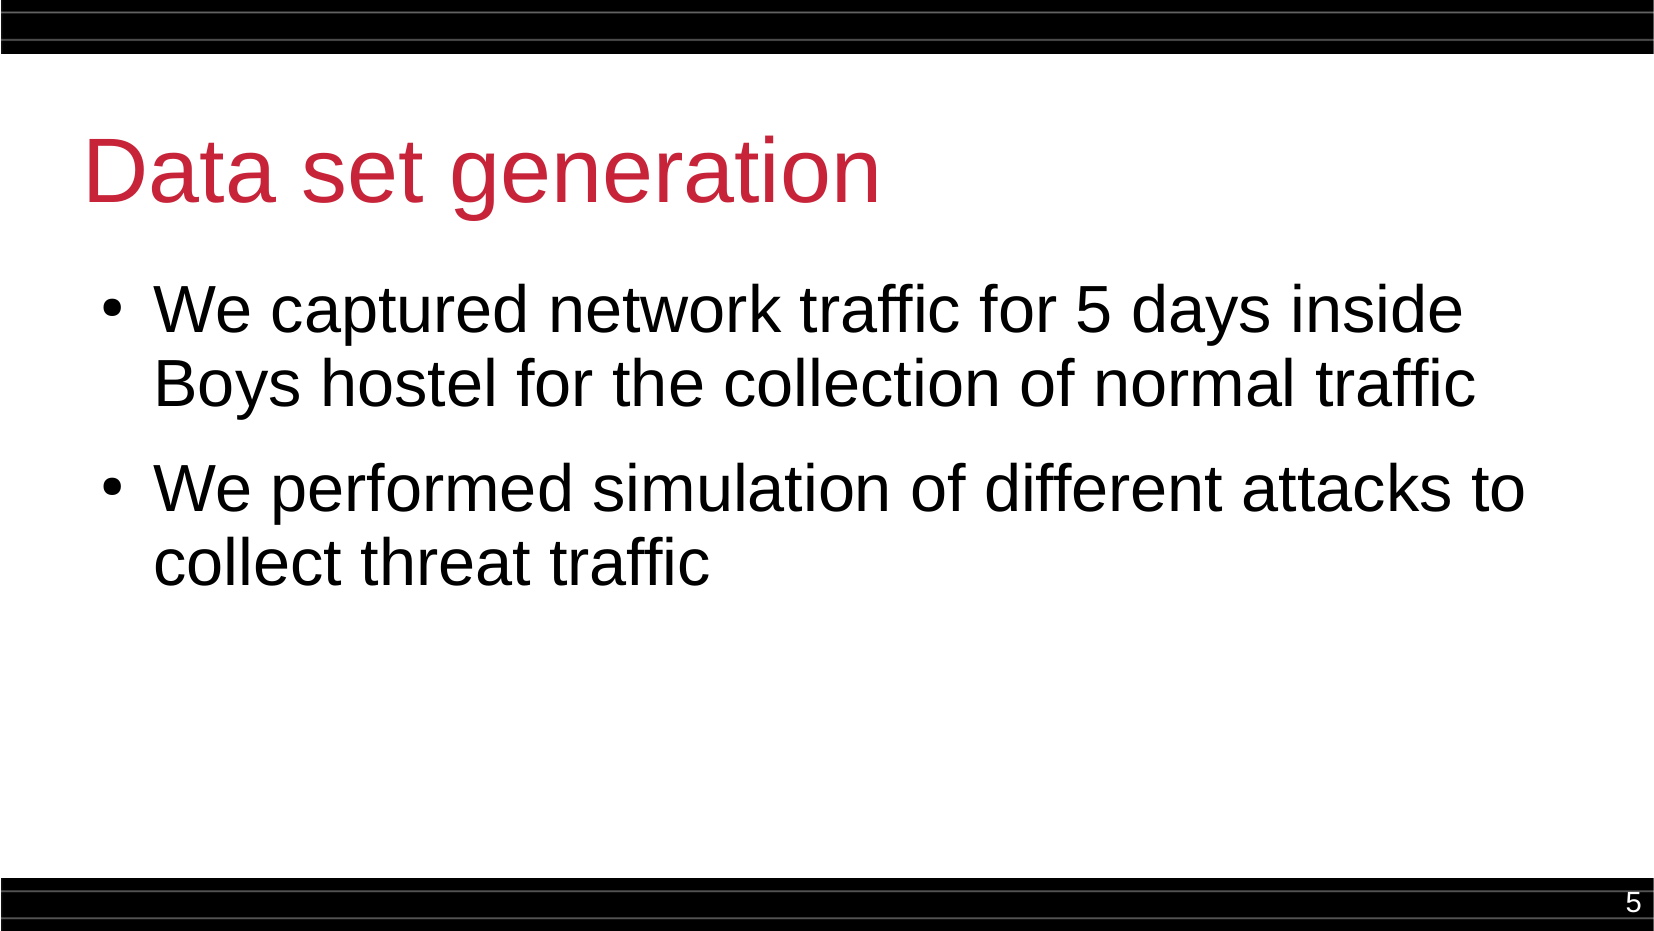

# Data set generation
We captured network traffic for 5 days inside Boys hostel for the collection of normal traffic
We performed simulation of different attacks to collect threat traffic